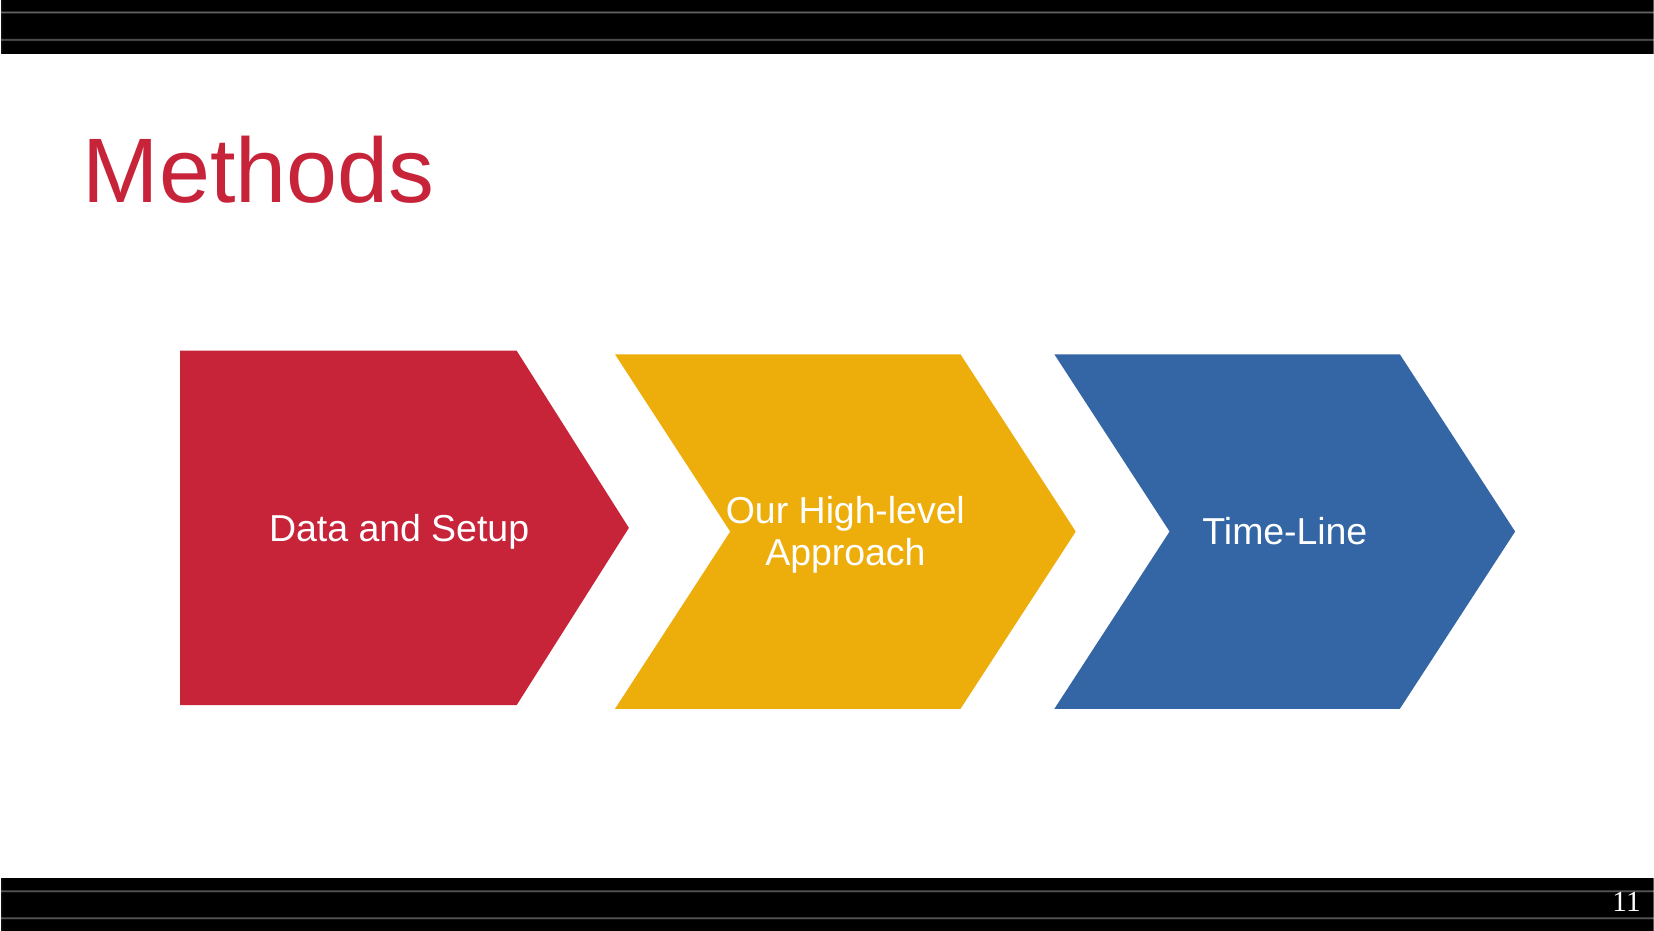

# Methods
Data and Setup
Our High-level
Approach
Time-Line